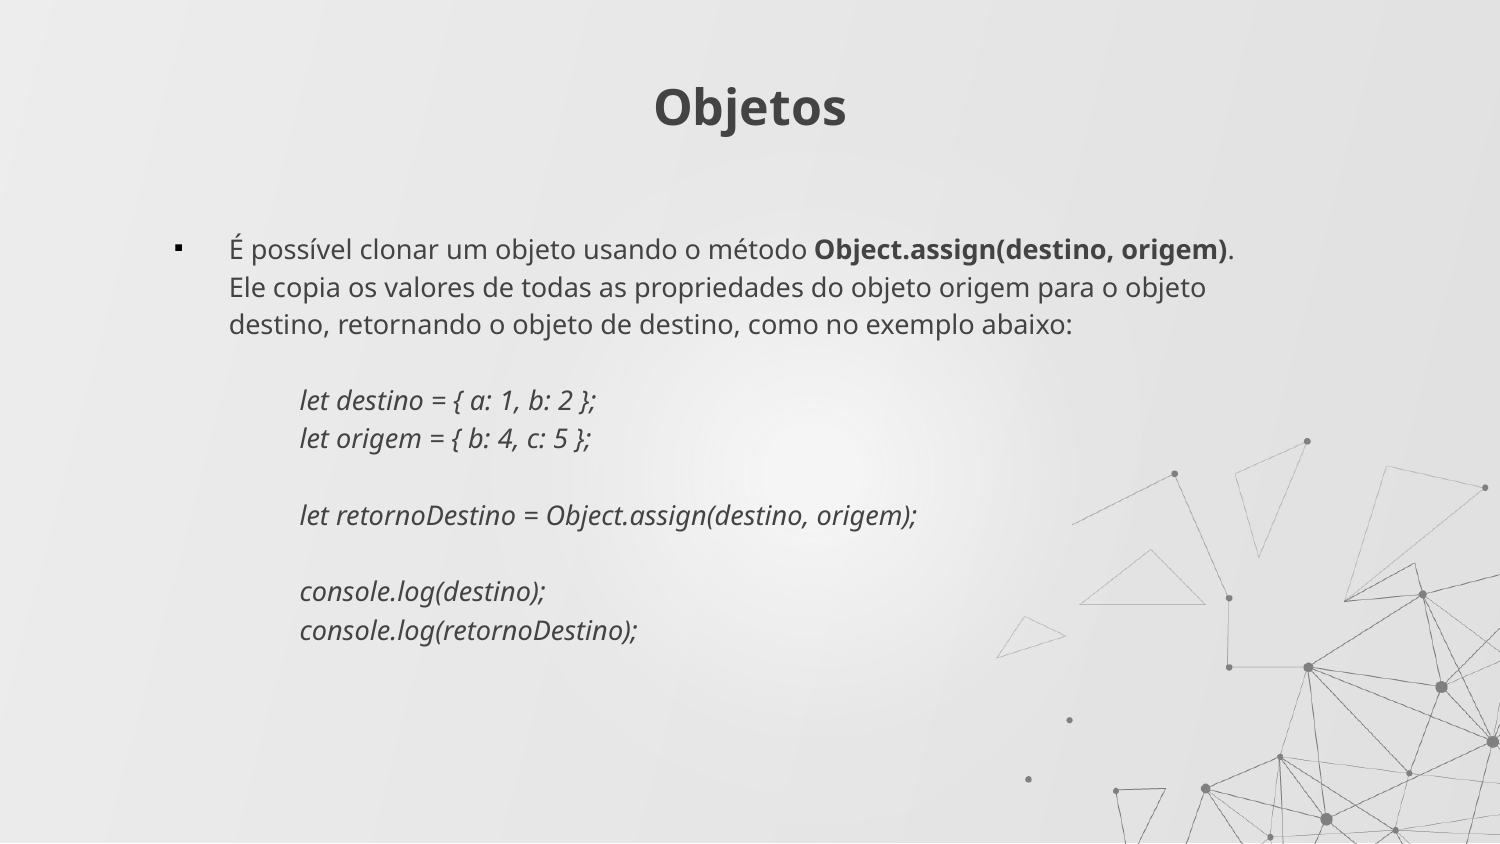

Objetos
# É possível clonar um objeto usando o método Object.assign(destino, origem). Ele copia os valores de todas as propriedades do objeto origem para o objeto destino, retornando o objeto de destino, como no exemplo abaixo:
let destino = { a: 1, b: 2 };
let origem = { b: 4, c: 5 };
let retornoDestino = Object.assign(destino, origem);
console.log(destino);
console.log(retornoDestino);